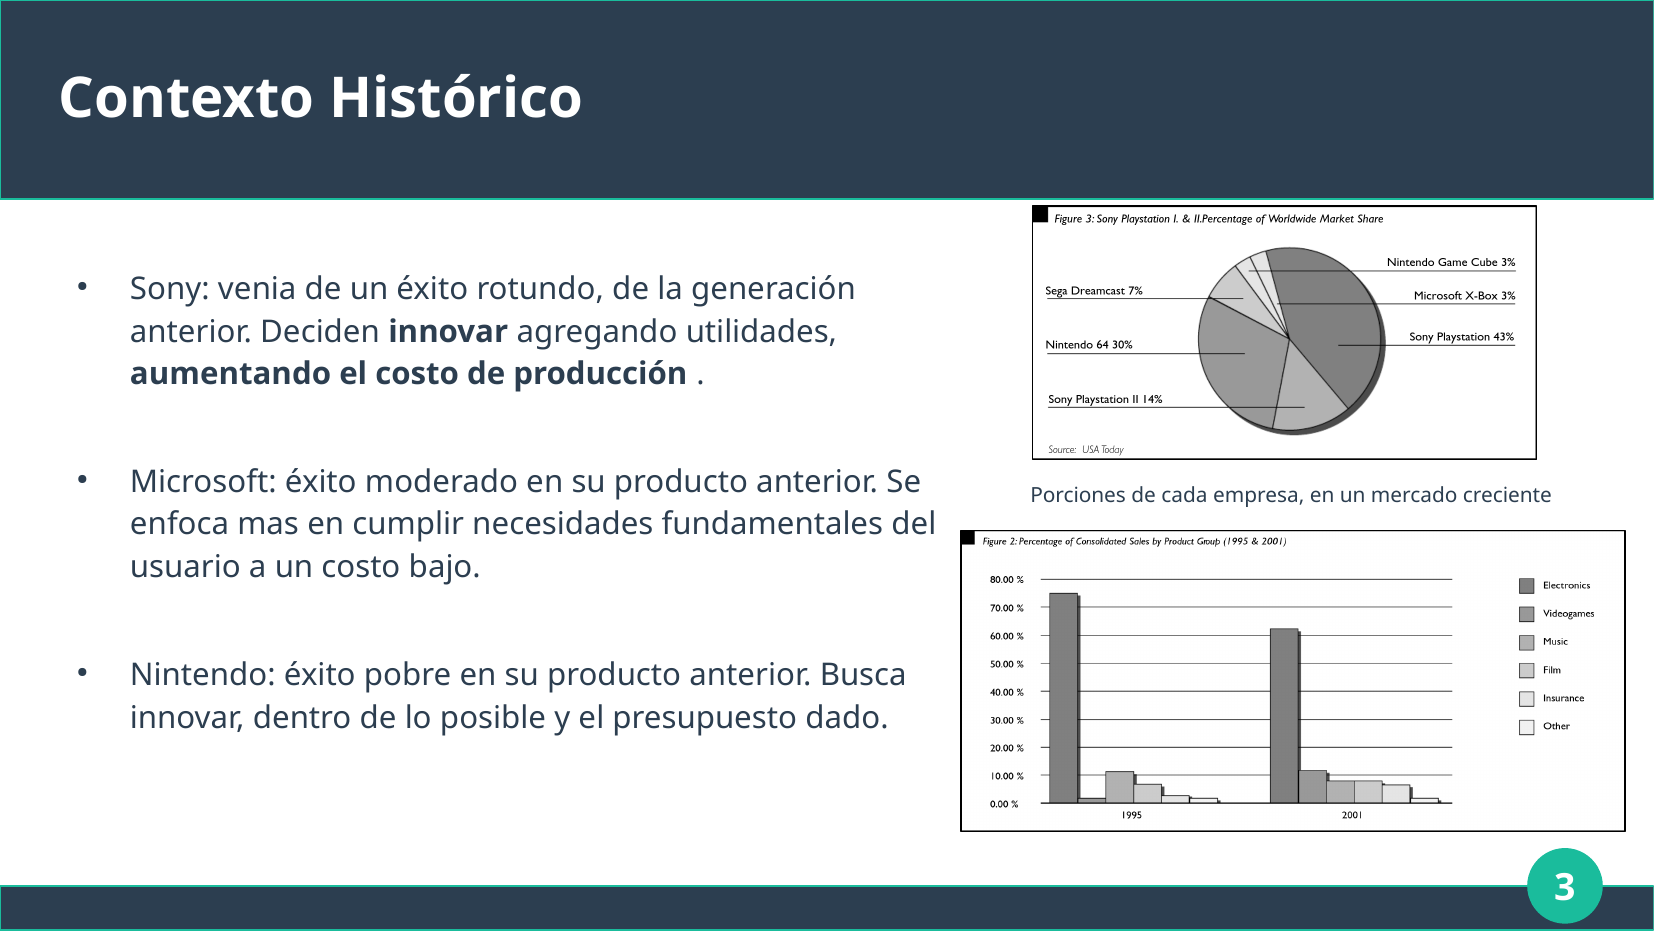

# Contexto Histórico
Sony: venia de un éxito rotundo, de la generación anterior. Deciden innovar agregando utilidades, aumentando el costo de producción .
Microsoft: éxito moderado en su producto anterior. Se enfoca mas en cumplir necesidades fundamentales del usuario a un costo bajo.
Nintendo: éxito pobre en su producto anterior. Busca innovar, dentro de lo posible y el presupuesto dado.
Porciones de cada empresa, en un mercado creciente
3